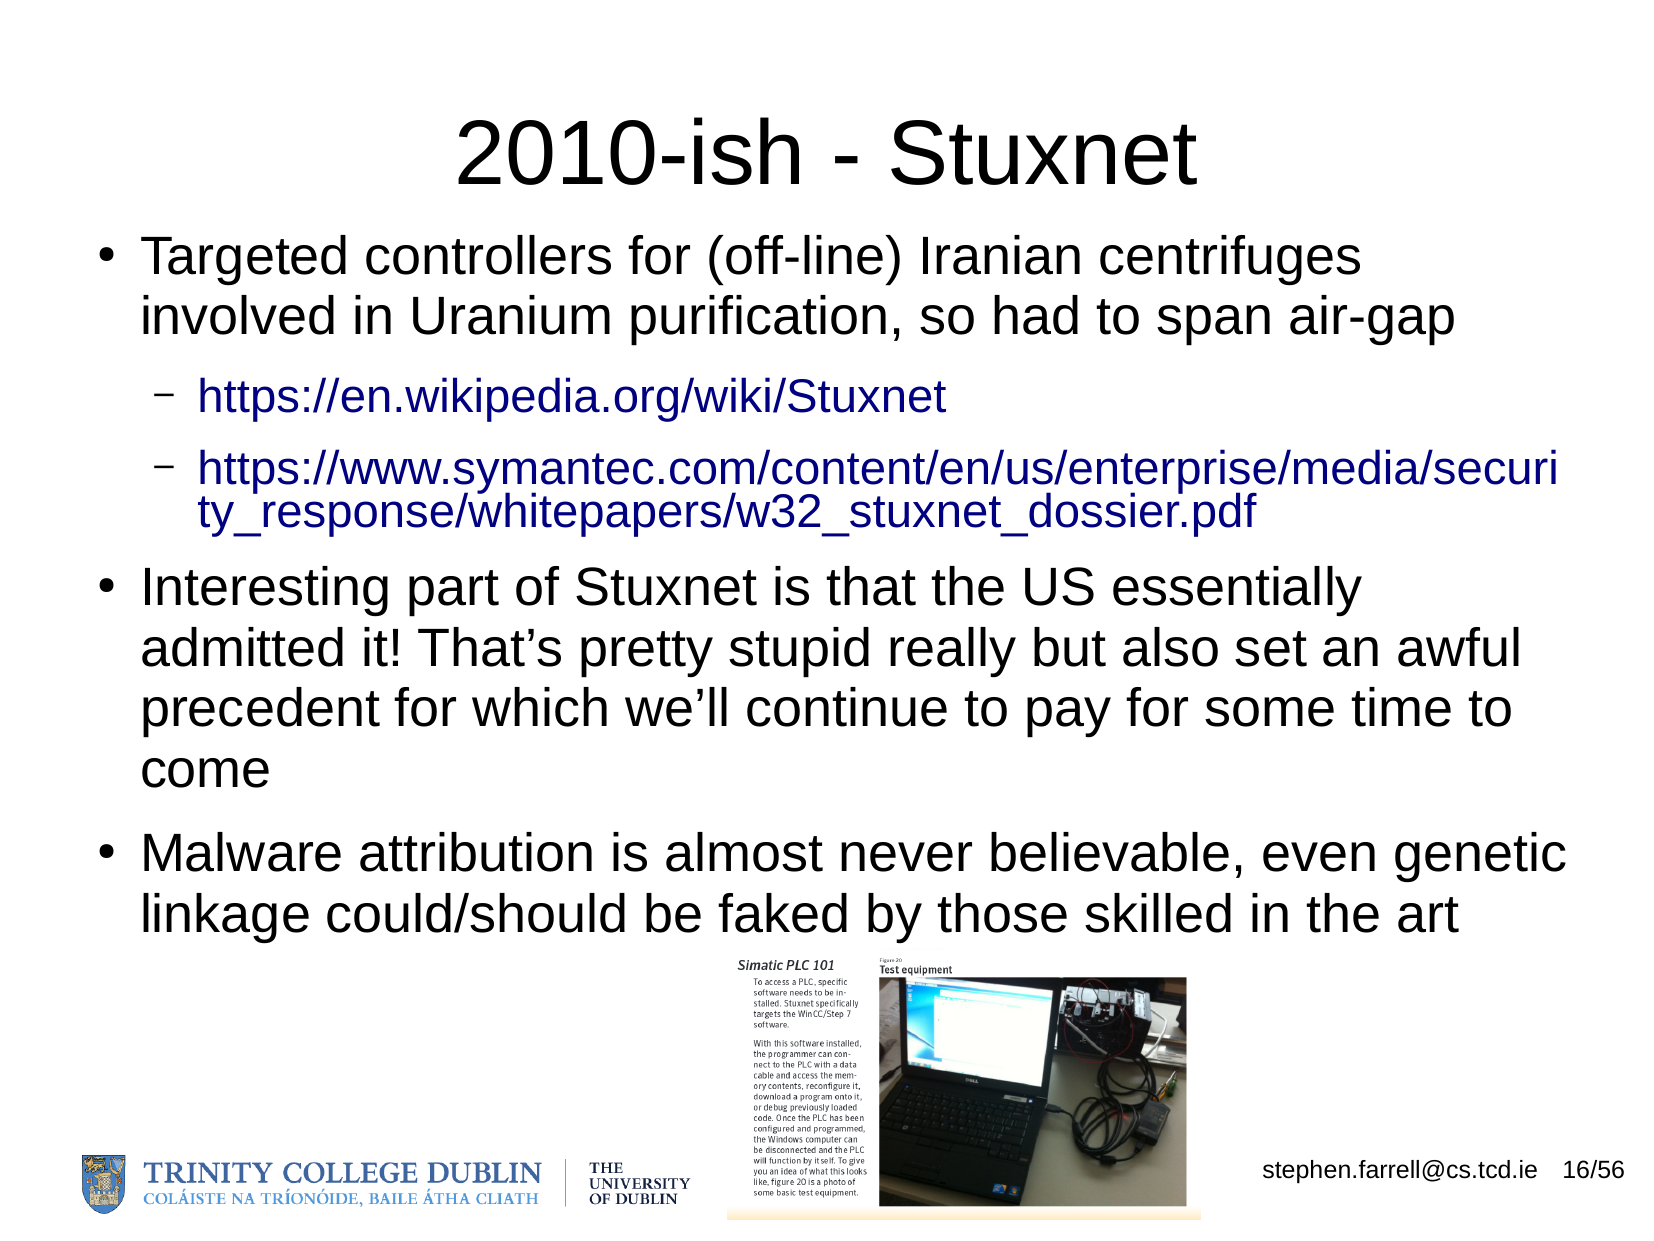

# 2010-ish - Stuxnet
Targeted controllers for (off-line) Iranian centrifuges involved in Uranium purification, so had to span air-gap
https://en.wikipedia.org/wiki/Stuxnet
https://www.symantec.com/content/en/us/enterprise/media/security_response/whitepapers/w32_stuxnet_dossier.pdf
Interesting part of Stuxnet is that the US essentially admitted it! That’s pretty stupid really but also set an awful precedent for which we’ll continue to pay for some time to come
Malware attribution is almost never believable, even genetic linkage could/should be faked by those skilled in the art